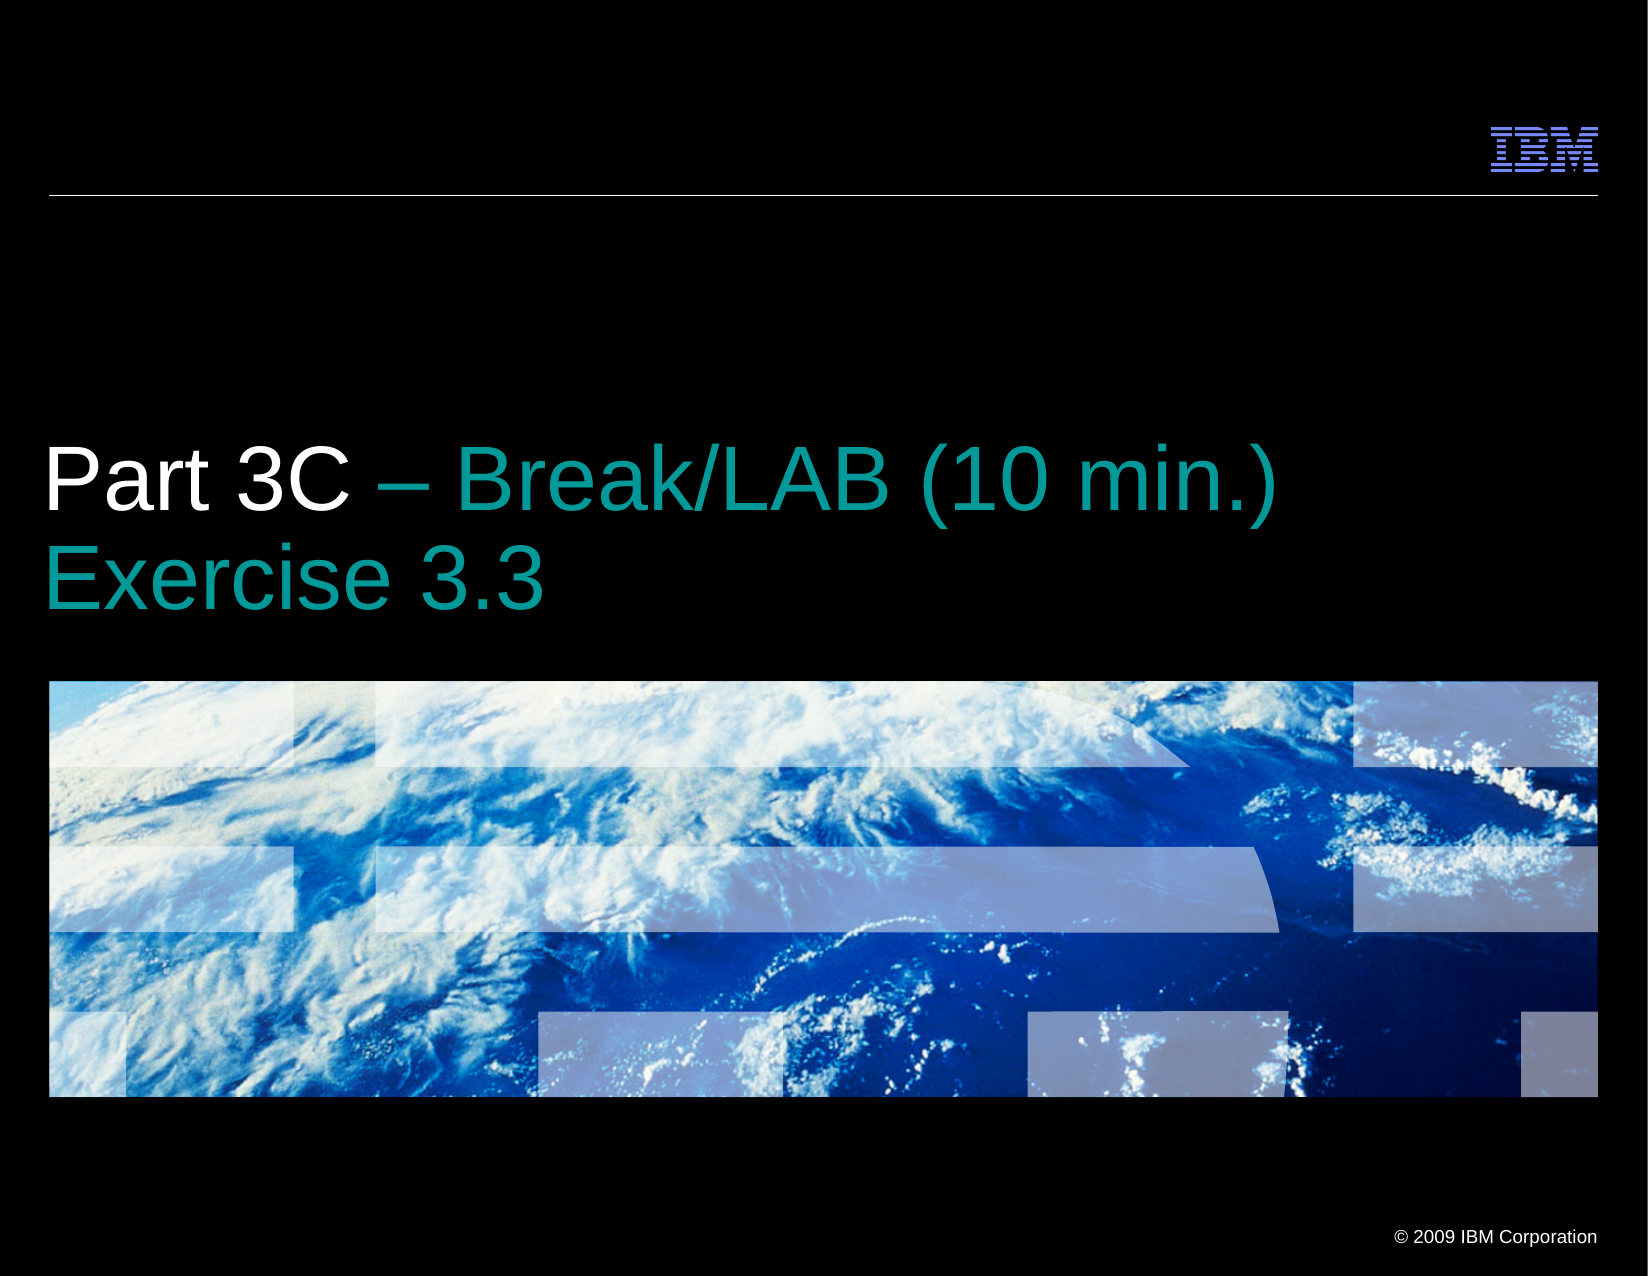

# Part 3C – Break/LAB (10 min.) Exercise 3.3